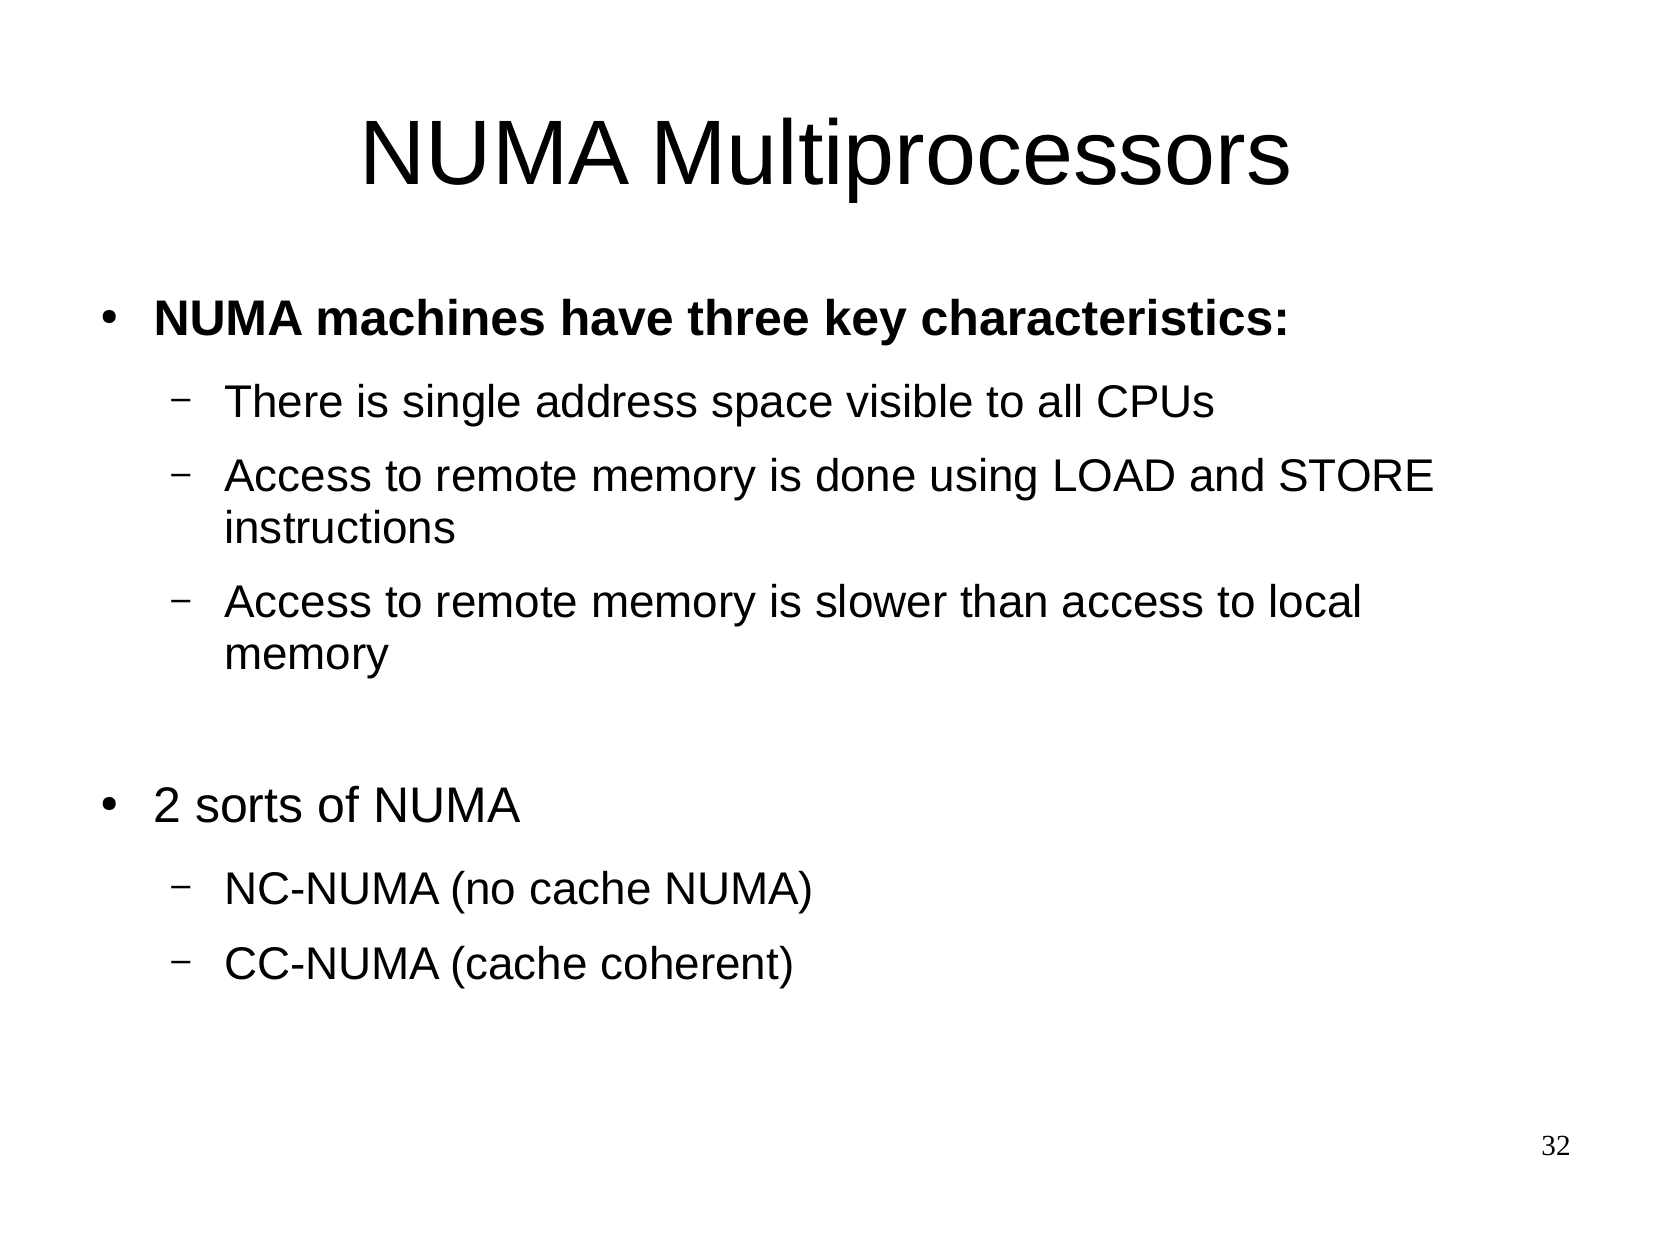

# NUMA Multiprocessors
NUMA machines have three key characteristics:
There is single address space visible to all CPUs
Access to remote memory is done using LOAD and STORE instructions
Access to remote memory is slower than access to local memory
2 sorts of NUMA
NC-NUMA (no cache NUMA)
CC-NUMA (cache coherent)
32